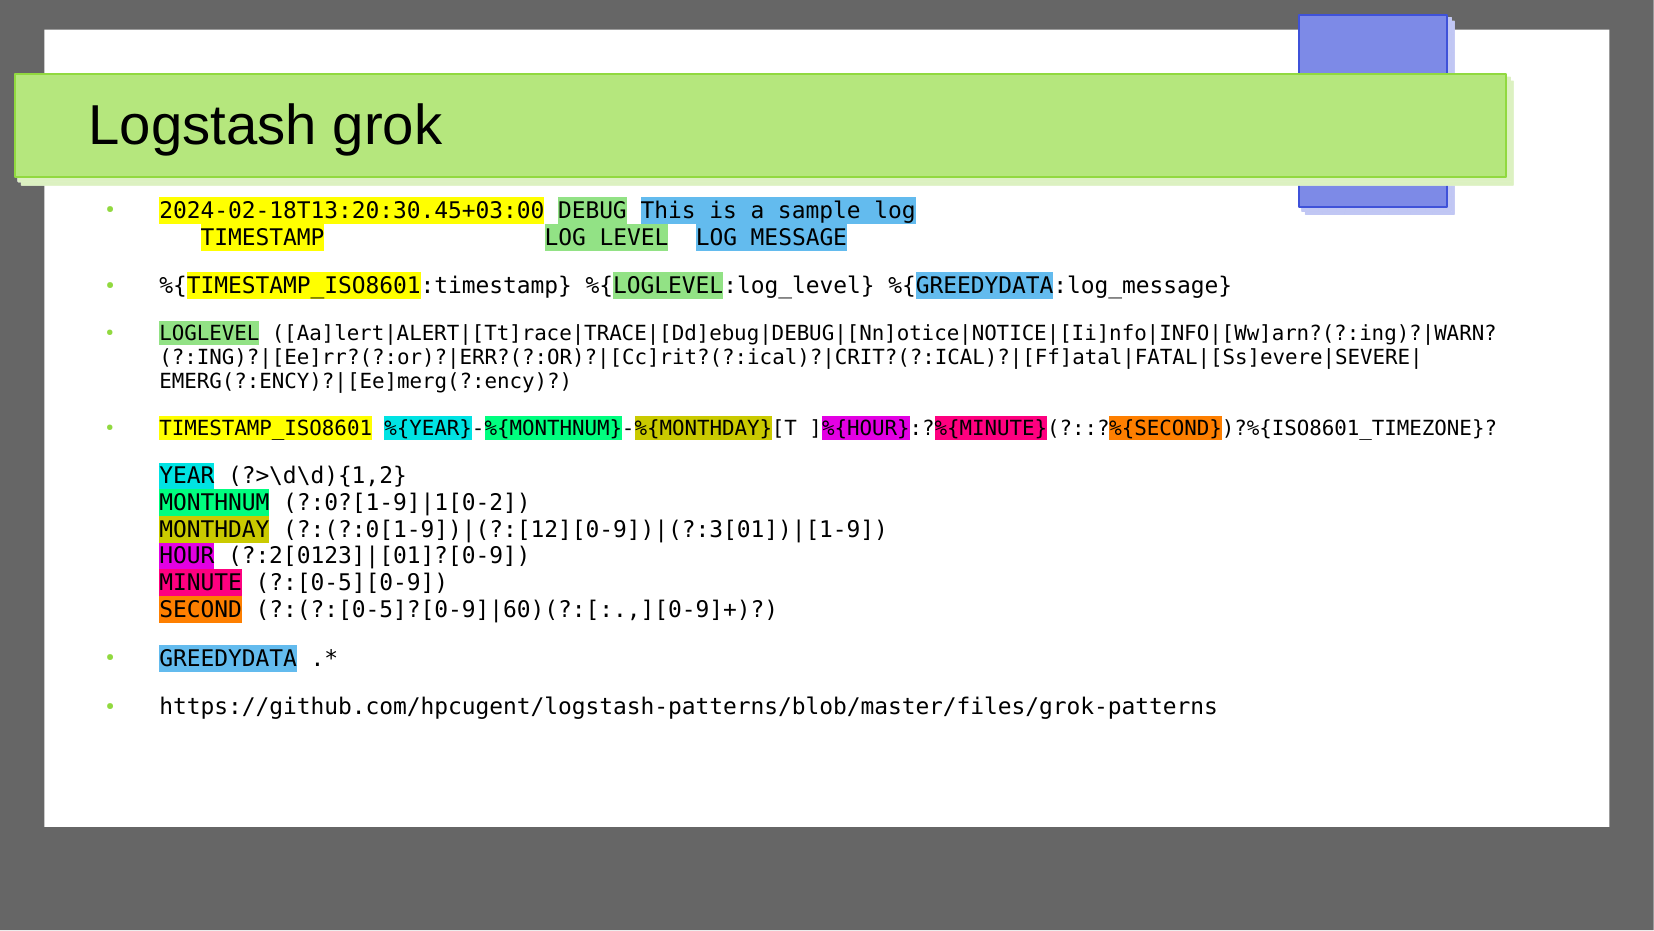

# Logstash grok
2024-02-18T13:20:30.45+03:00 DEBUG This is a sample log
 TIMESTAMP LOG LEVEL LOG MESSAGE
%{TIMESTAMP_ISO8601:timestamp} %{LOGLEVEL:log_level} %{GREEDYDATA:log_message}
LOGLEVEL ([Aa]lert|ALERT|[Tt]race|TRACE|[Dd]ebug|DEBUG|[Nn]otice|NOTICE|[Ii]nfo|INFO|[Ww]arn?(?:ing)?|WARN?(?:ING)?|[Ee]rr?(?:or)?|ERR?(?:OR)?|[Cc]rit?(?:ical)?|CRIT?(?:ICAL)?|[Ff]atal|FATAL|[Ss]evere|SEVERE|EMERG(?:ENCY)?|[Ee]merg(?:ency)?)
TIMESTAMP_ISO8601 %{YEAR}-%{MONTHNUM}-%{MONTHDAY}[T ]%{HOUR}:?%{MINUTE}(?::?%{SECOND})?%{ISO8601_TIMEZONE}?
YEAR (?>\d\d){1,2}
MONTHNUM (?:0?[1-9]|1[0-2])
MONTHDAY (?:(?:0[1-9])|(?:[12][0-9])|(?:3[01])|[1-9])
HOUR (?:2[0123]|[01]?[0-9])
MINUTE (?:[0-5][0-9])
SECOND (?:(?:[0-5]?[0-9]|60)(?:[:.,][0-9]+)?)
GREEDYDATA .*
https://github.com/hpcugent/logstash-patterns/blob/master/files/grok-patterns